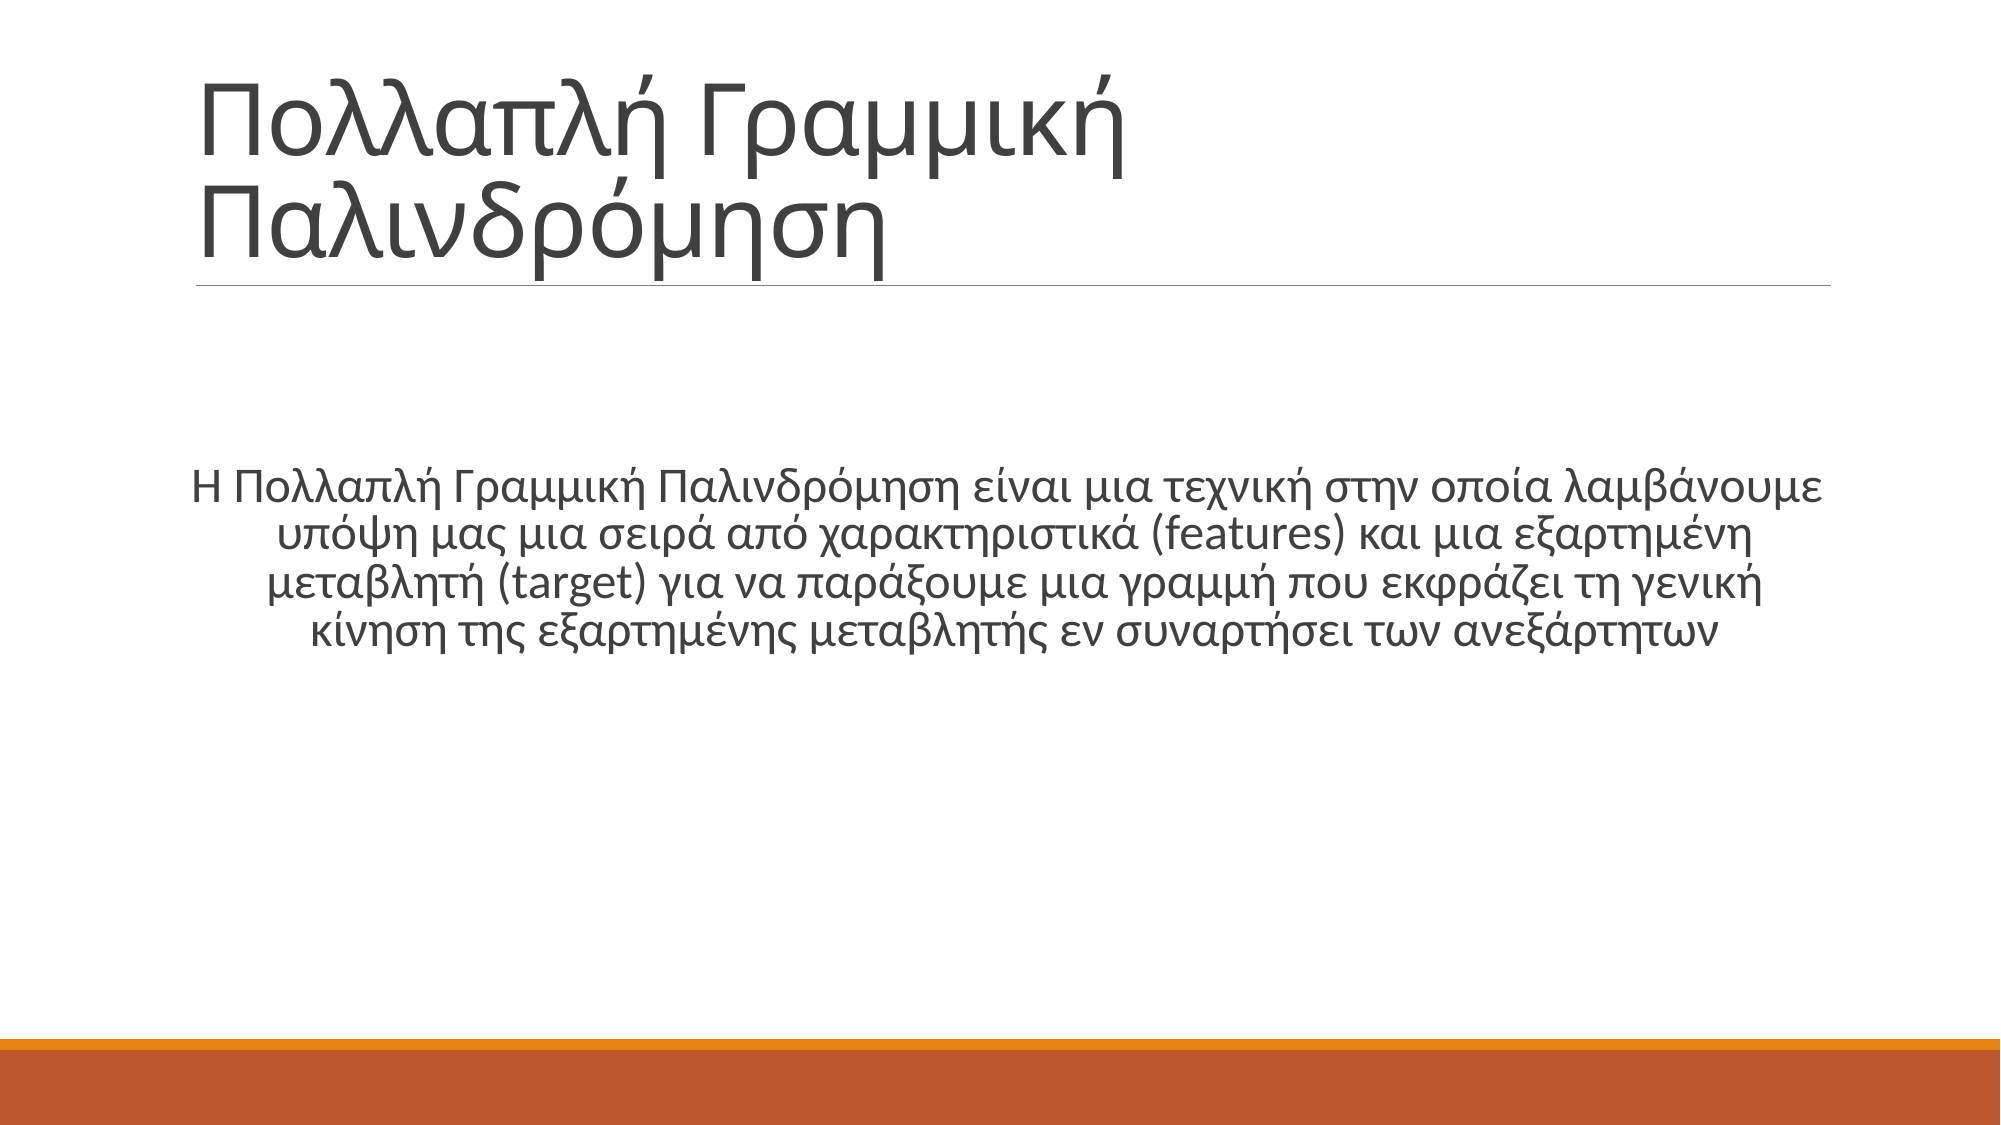

# Πολλαπλή Γραμμική Παλινδρόμηση
Η Πολλαπλή Γραμμική Παλινδρόμηση είναι μια τεχνική στην οποία λαμβάνουμε υπόψη μας μια σειρά από χαρακτηριστικά (features) και μια εξαρτημένη μεταβλητή (target) για να παράξουμε μια γραμμή που εκφράζει τη γενική κίνηση της εξαρτημένης μεταβλητής εν συναρτήσει των ανεξάρτητων